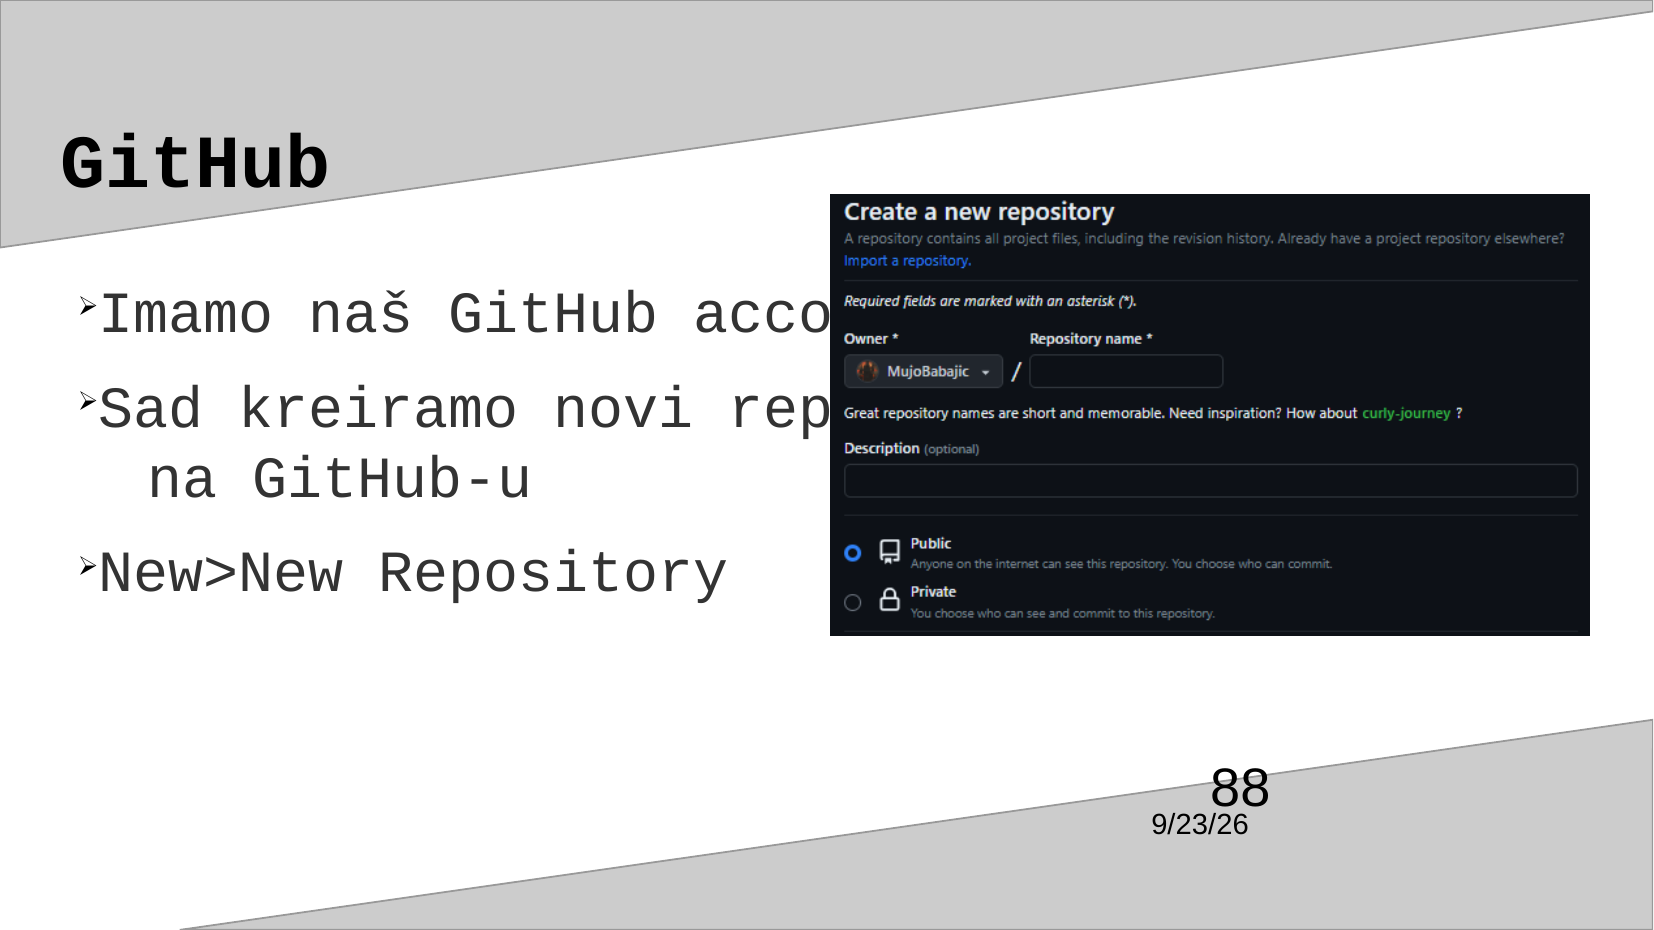

GitHub
# Imamo naš GitHub account
Sad kreiramo novi repozitorij
 na GitHub-u
New>New Repository